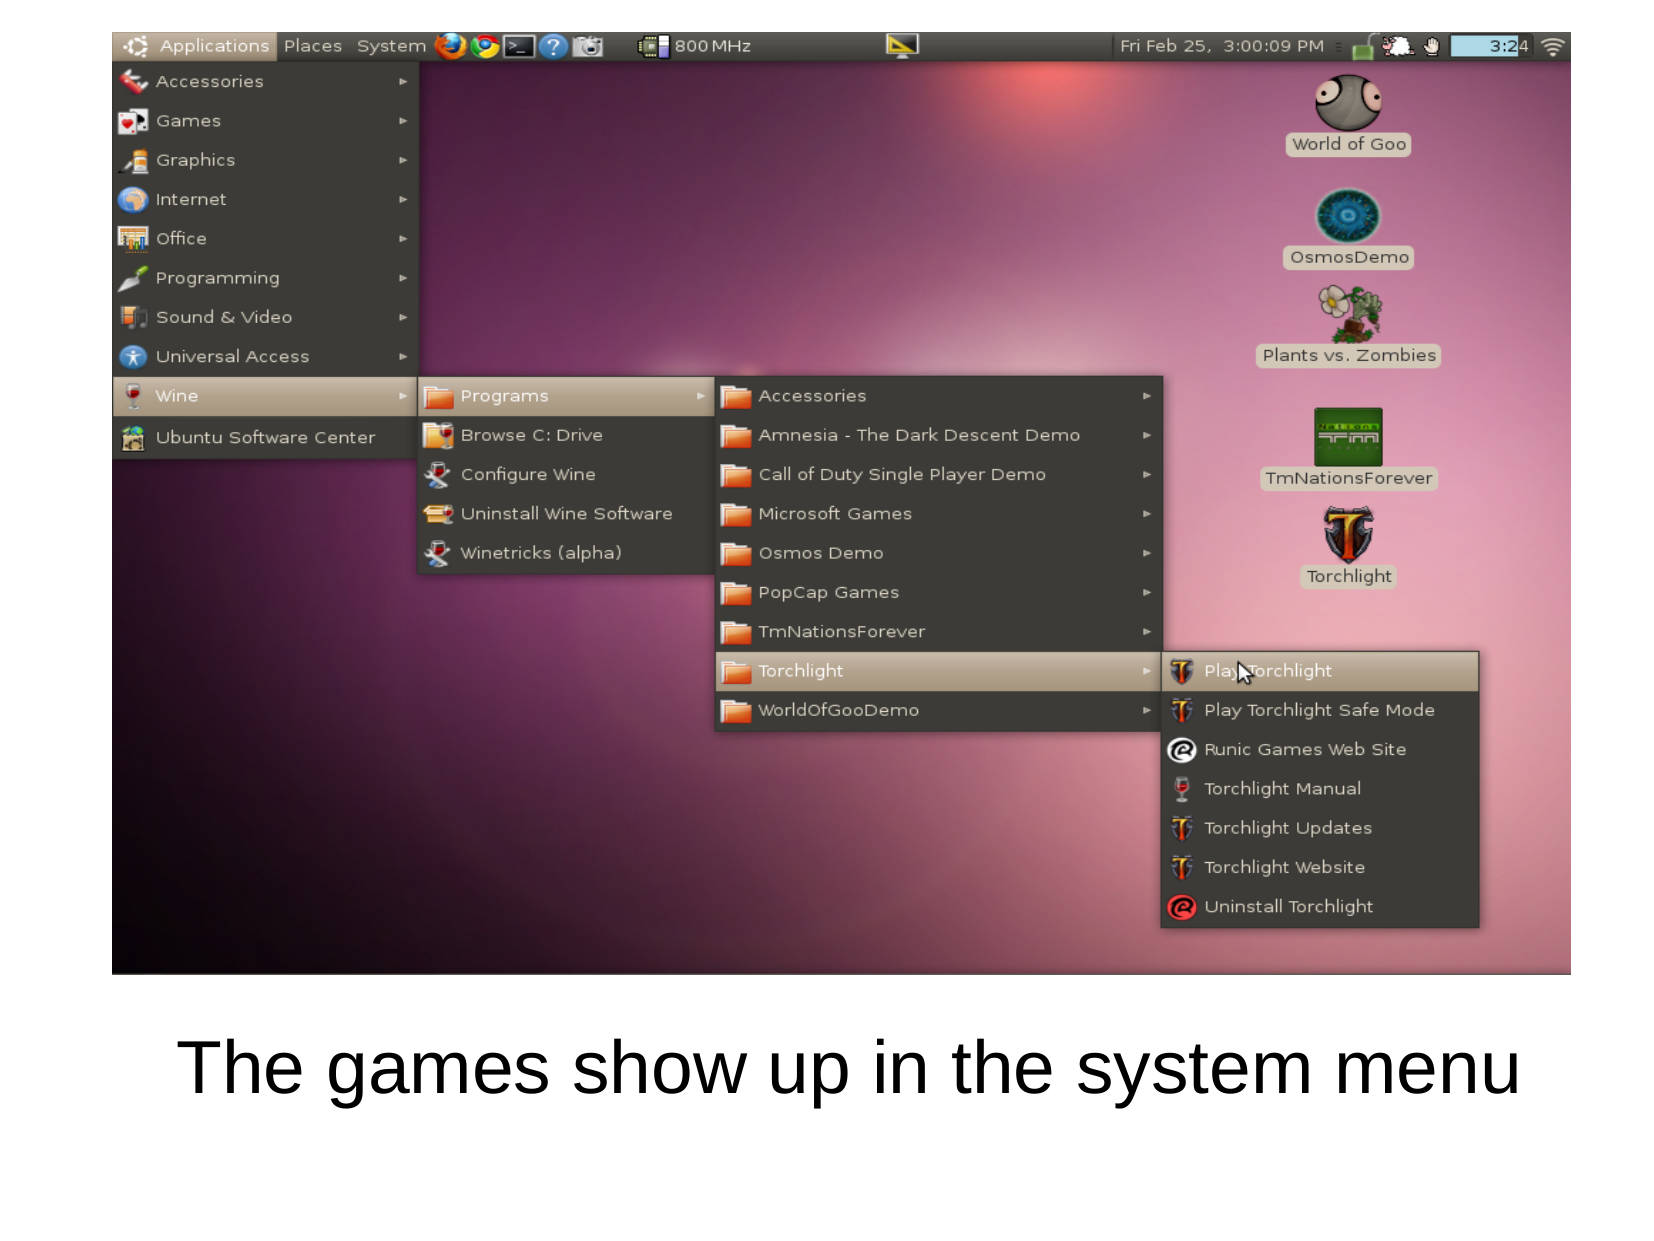

# The games show up in the system menu